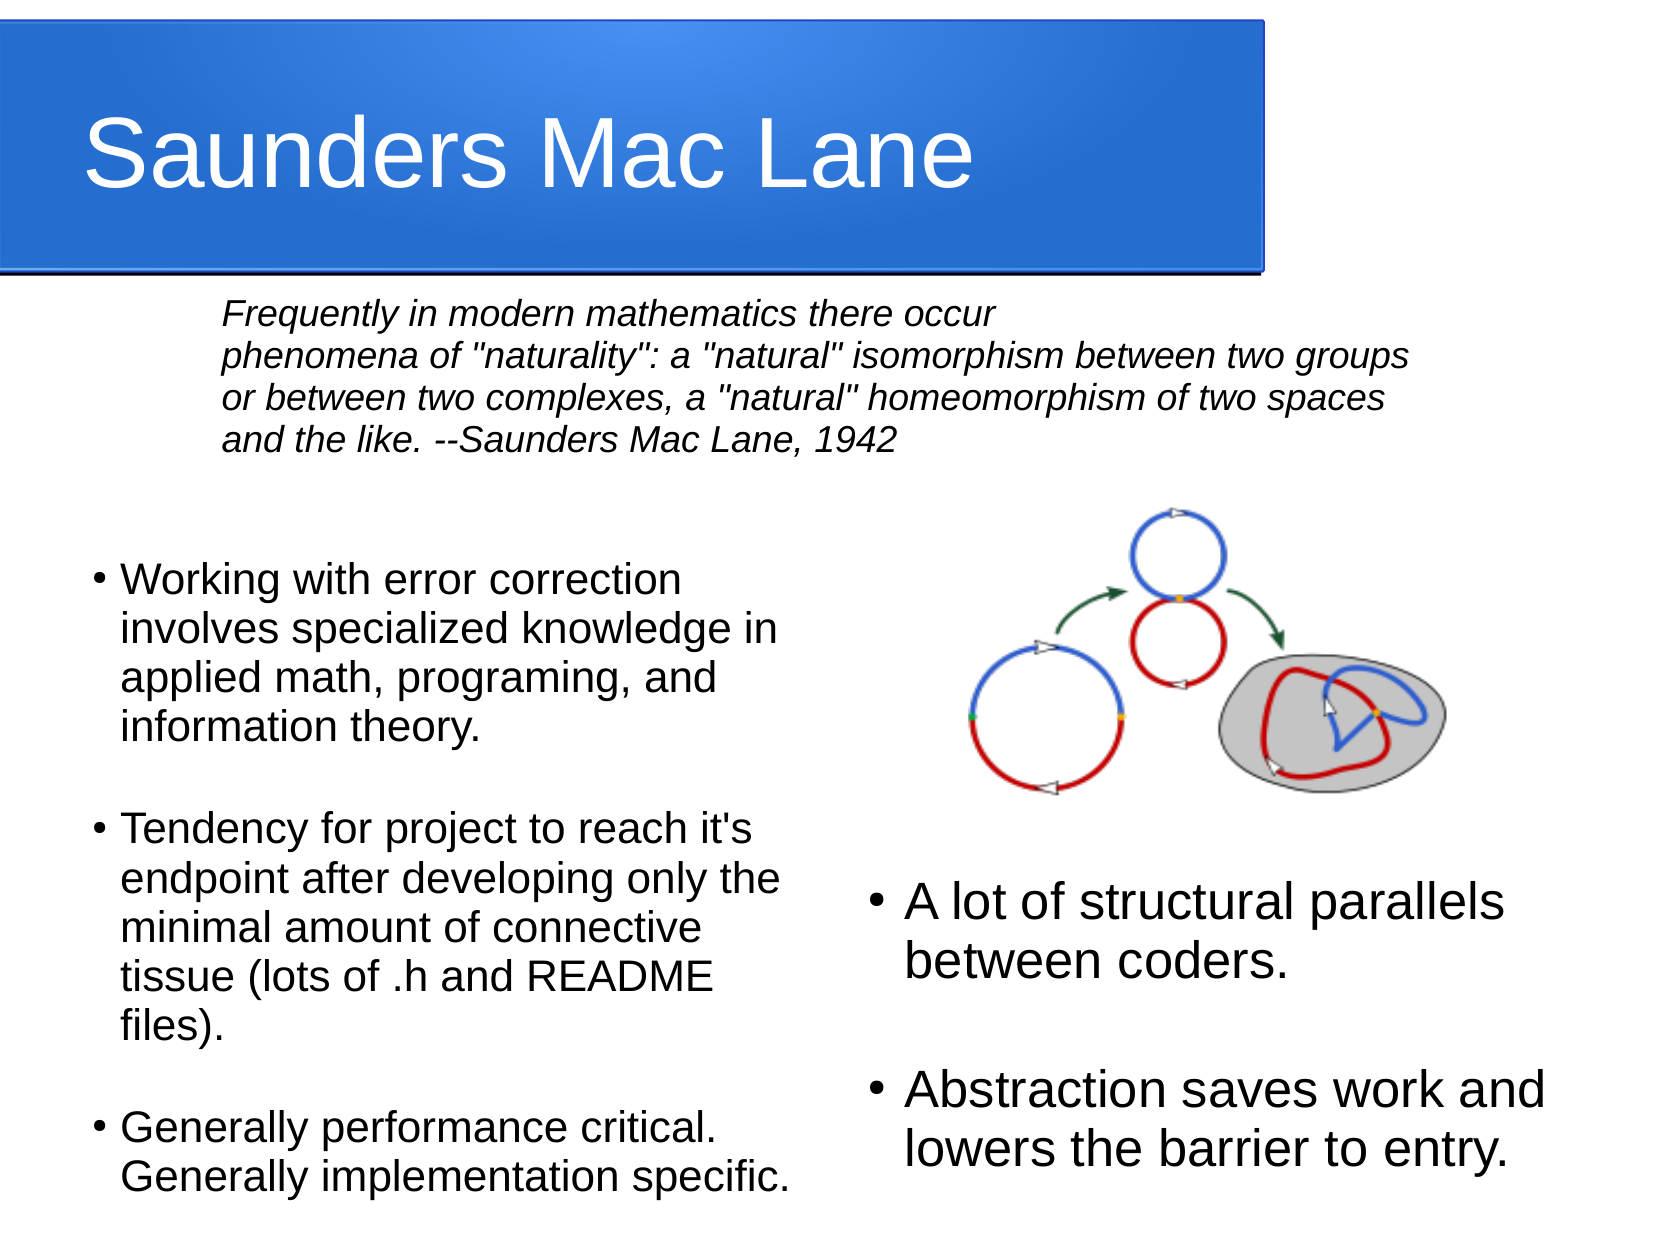

# Saunders Mac Lane
Frequently in modern mathematics there occur
phenomena of "naturality": a "natural" isomorphism between two groups
or between two complexes, a "natural" homeomorphism of two spaces
and the like. --Saunders Mac Lane, 1942
Working with error correction involves specialized knowledge in applied math, programing, and information theory.
Tendency for project to reach it's endpoint after developing only the minimal amount of connective tissue (lots of .h and README files).
Generally performance critical. Generally implementation specific.
Inherently difficult to categorize usefully.
A lot of structural parallels between coders.
Abstraction saves work and lowers the barrier to entry.